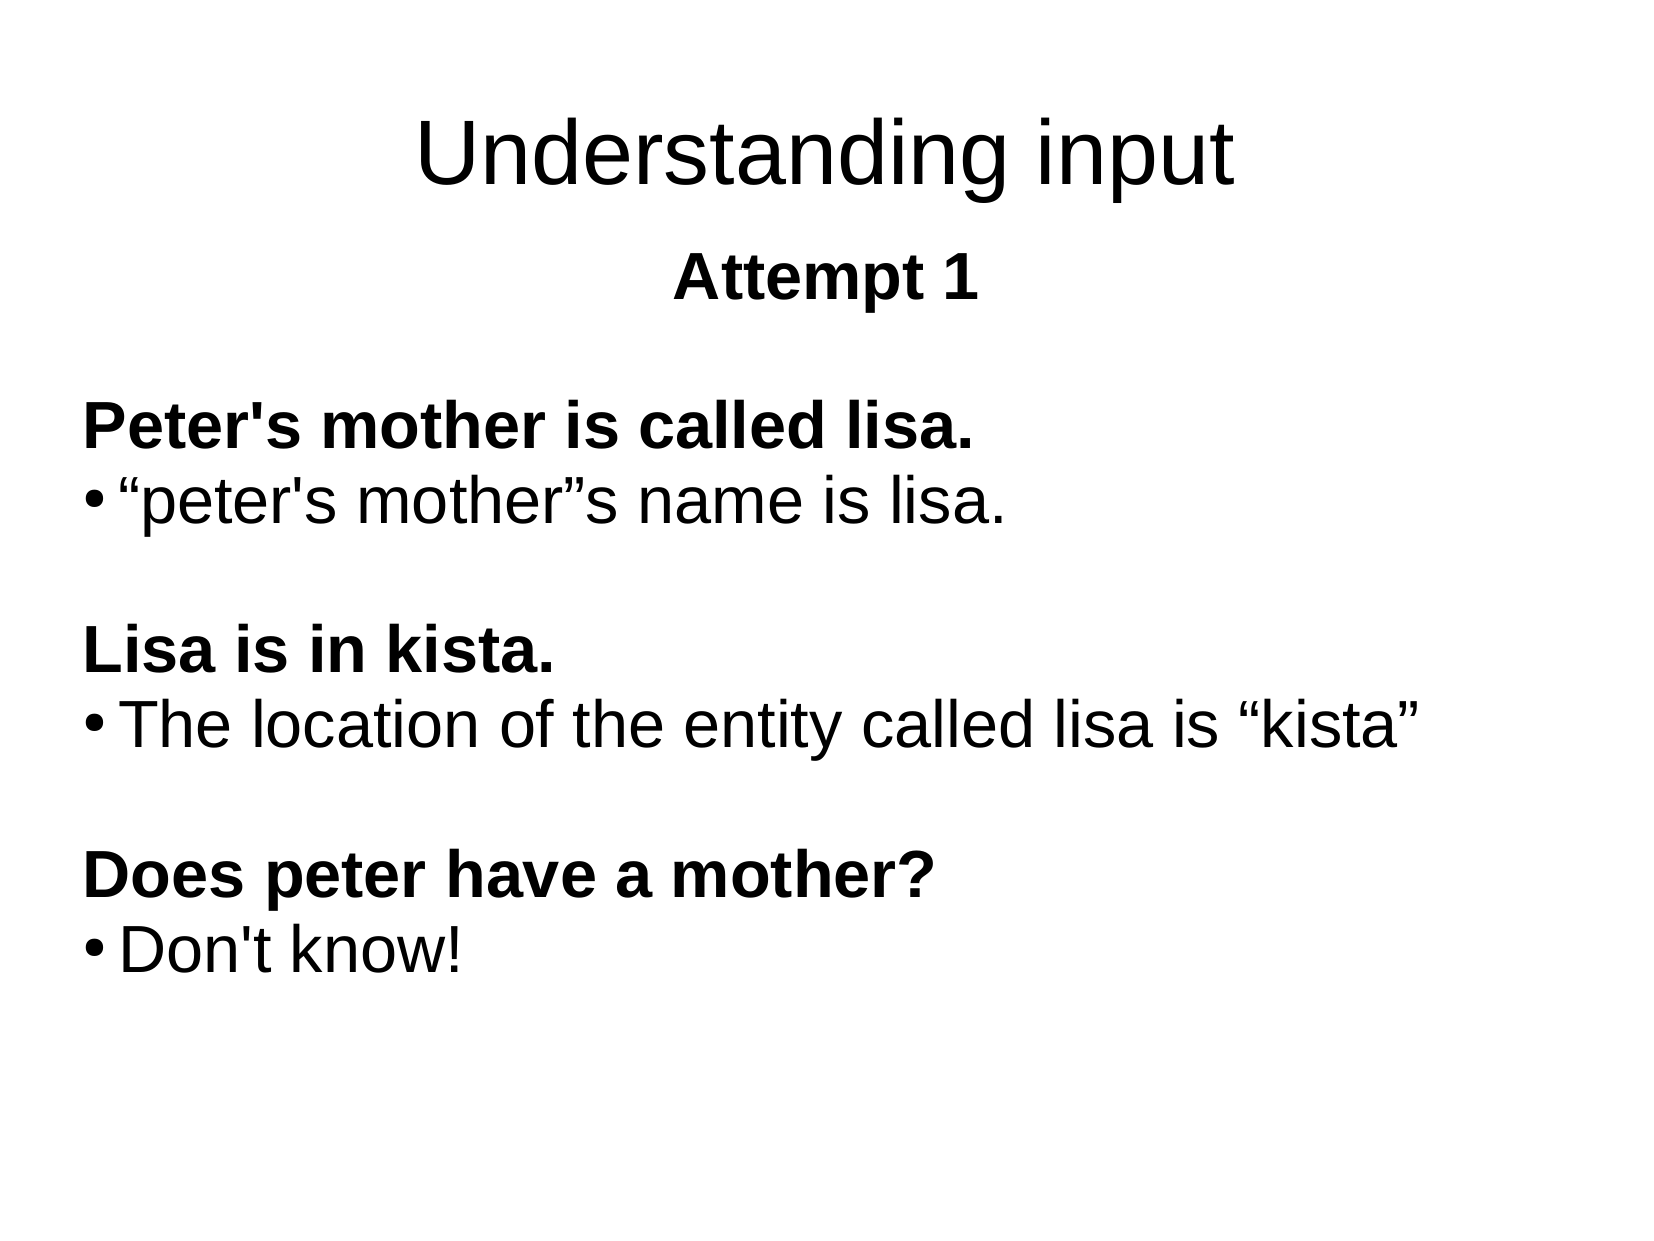

# Understanding input
Attempt 1
Peter's mother is called lisa.
“peter's mother”s name is lisa.
Lisa is in kista.
The location of the entity called lisa is “kista”
Does peter have a mother?
Don't know!